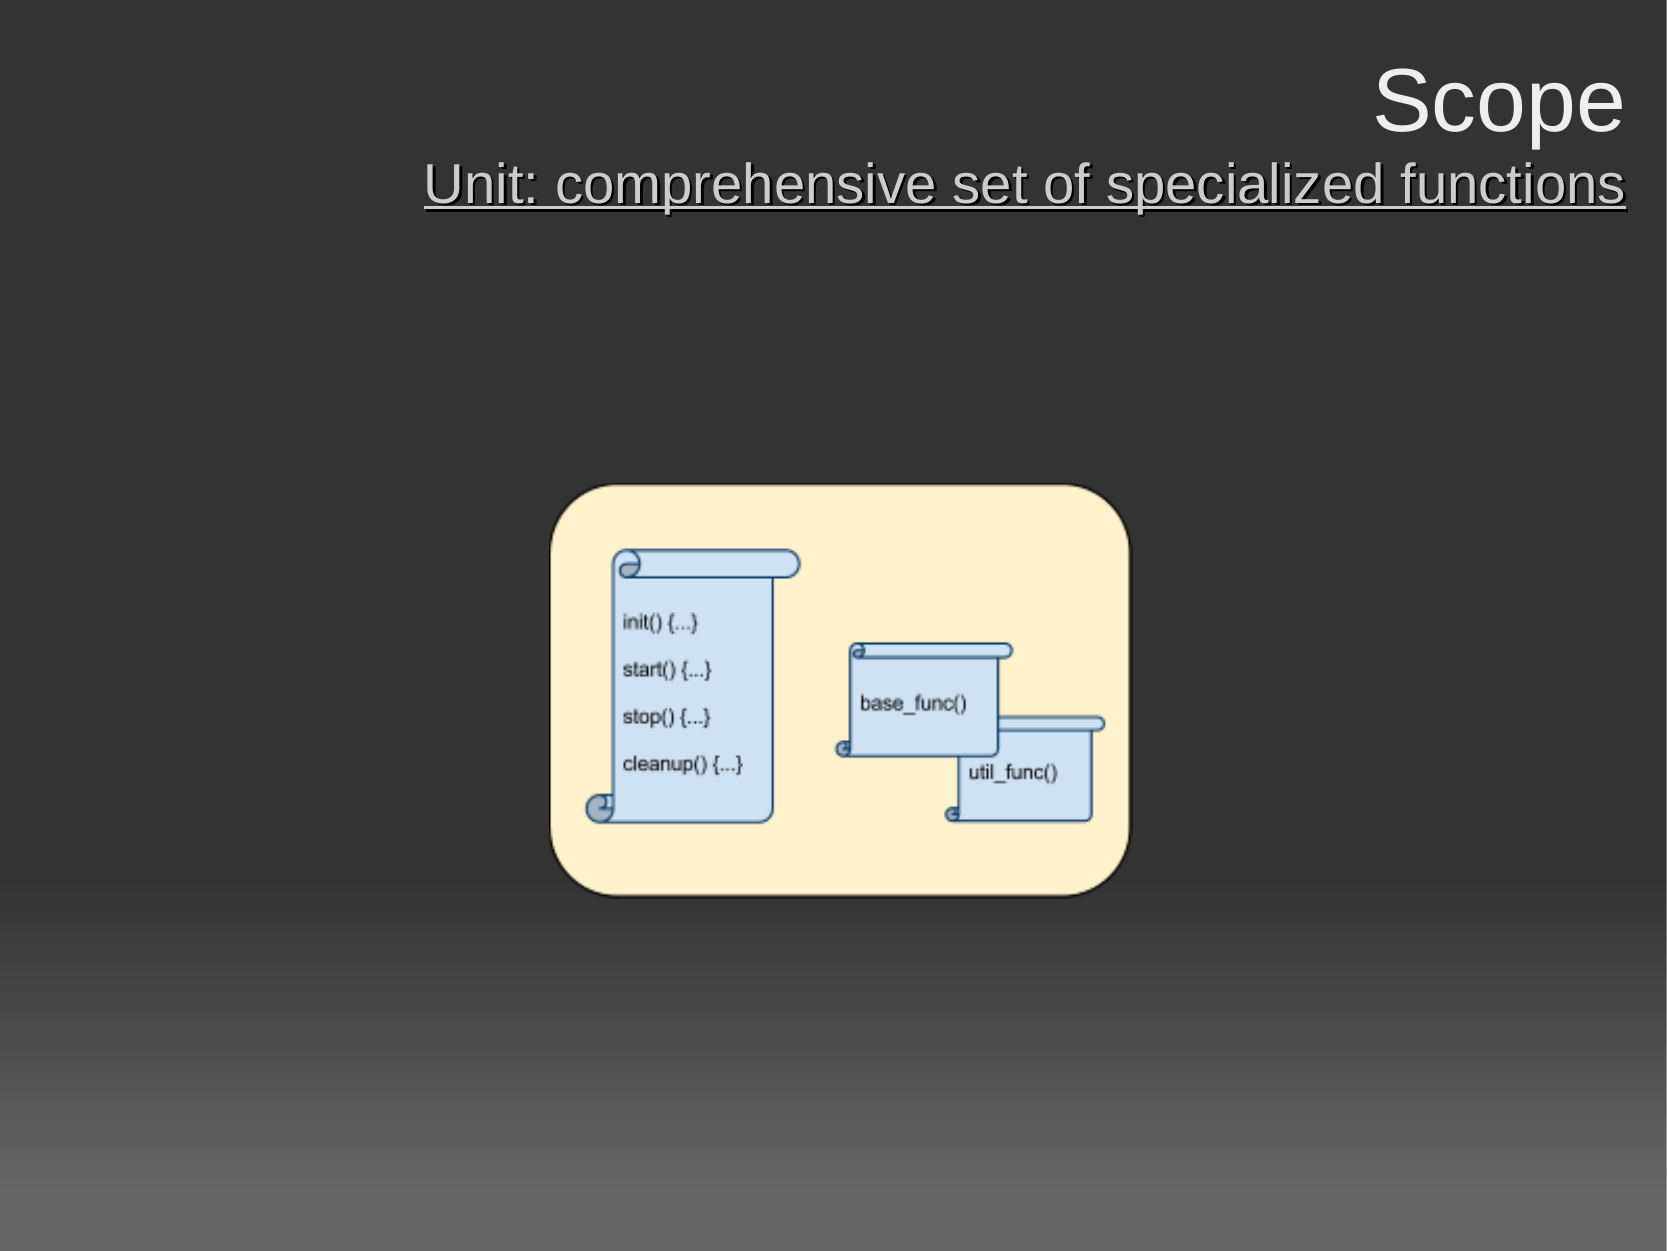

# Scope Unit: comprehensive set of specialized functions